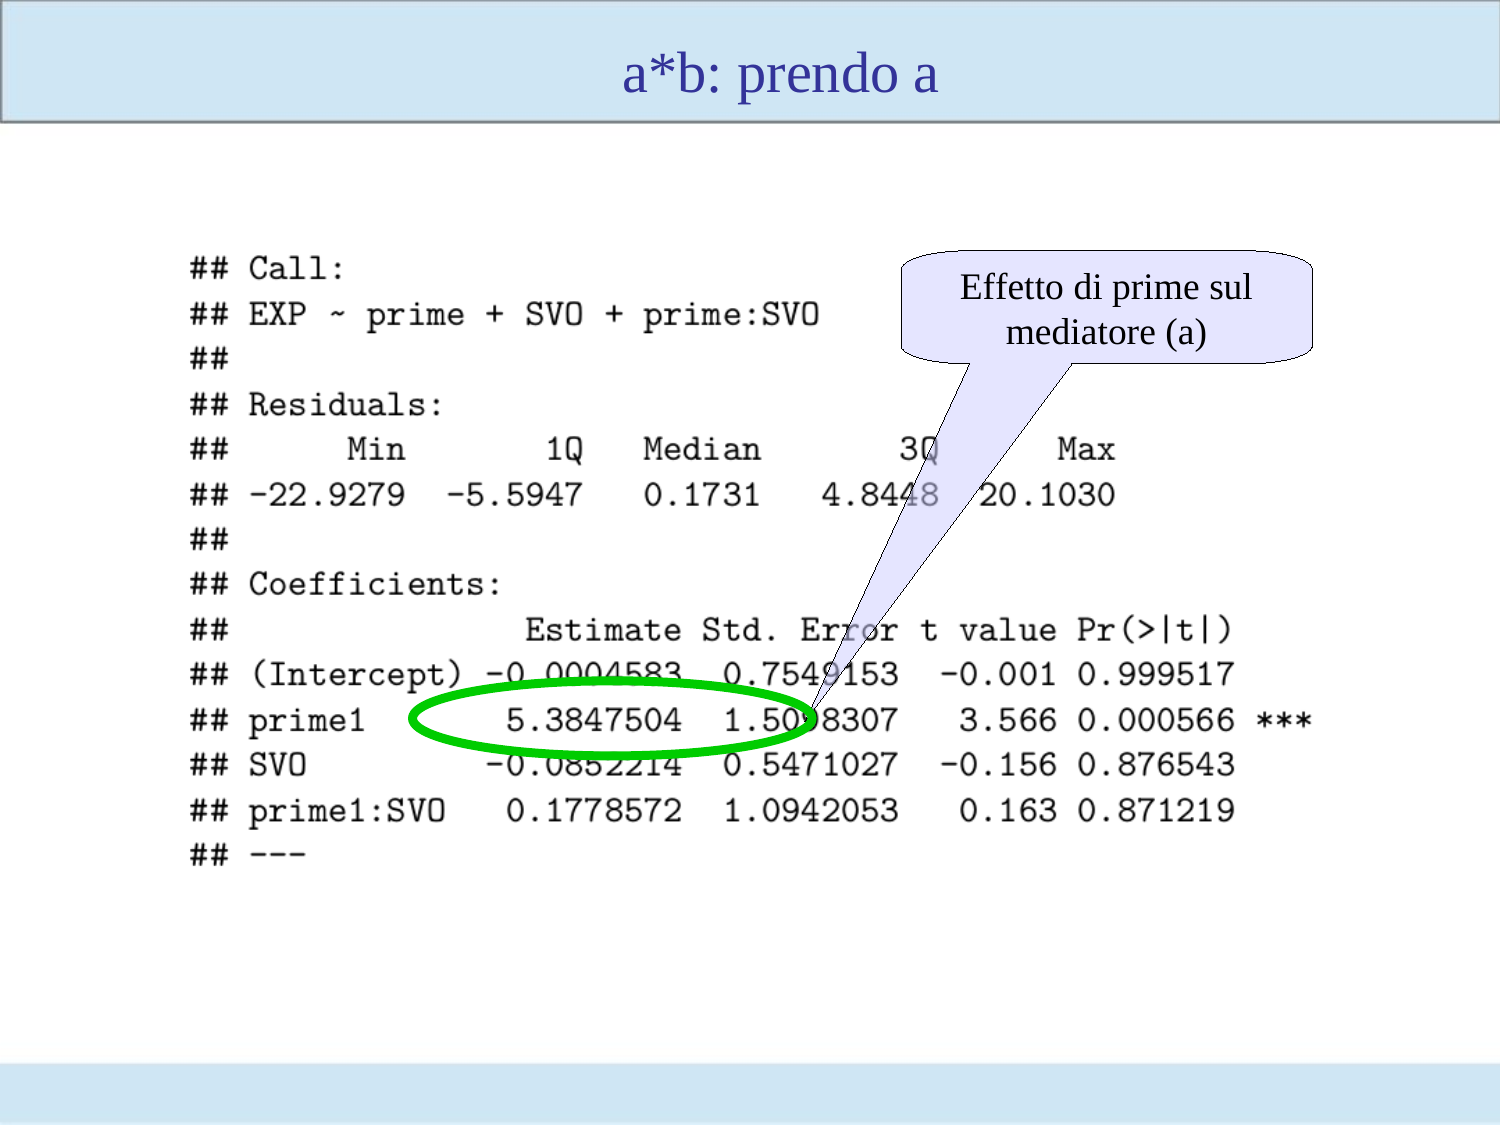

# a*b: prendo a
Effetto di prime sul mediatore (a)